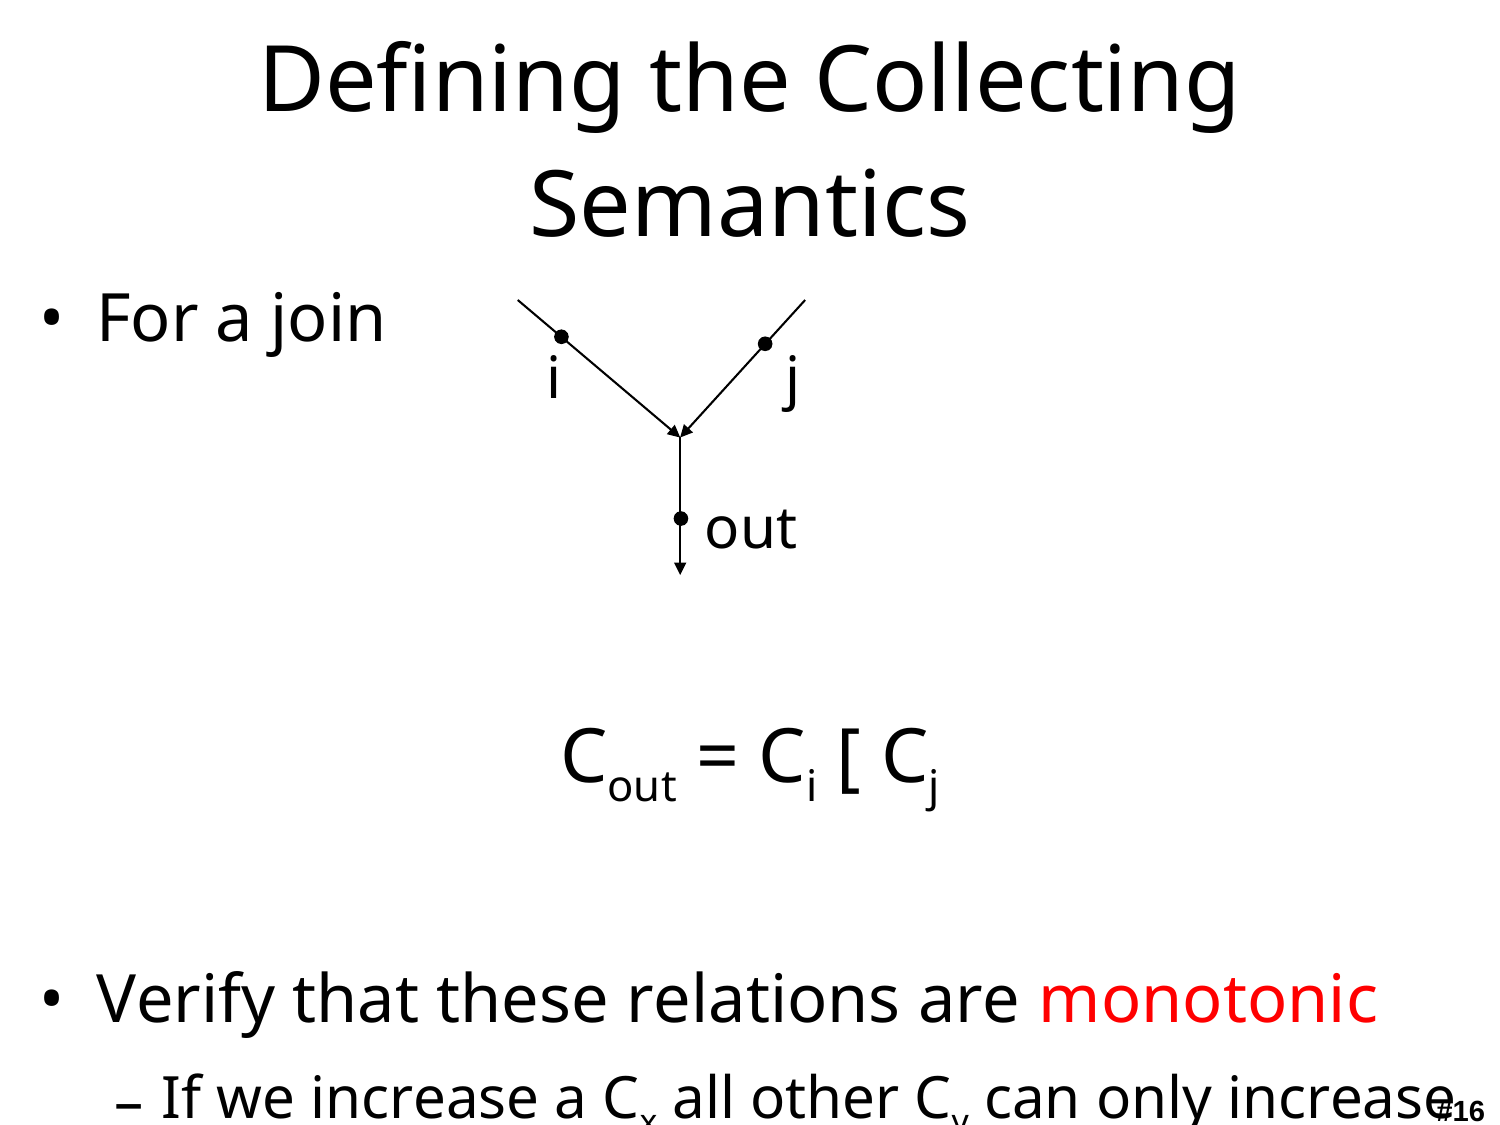

# Defining the Collecting Semantics
For a join
Cout = Ci [ Cj
Verify that these relations are monotonic
If we increase a Cx all other Cy can only increase
i
j
out
16